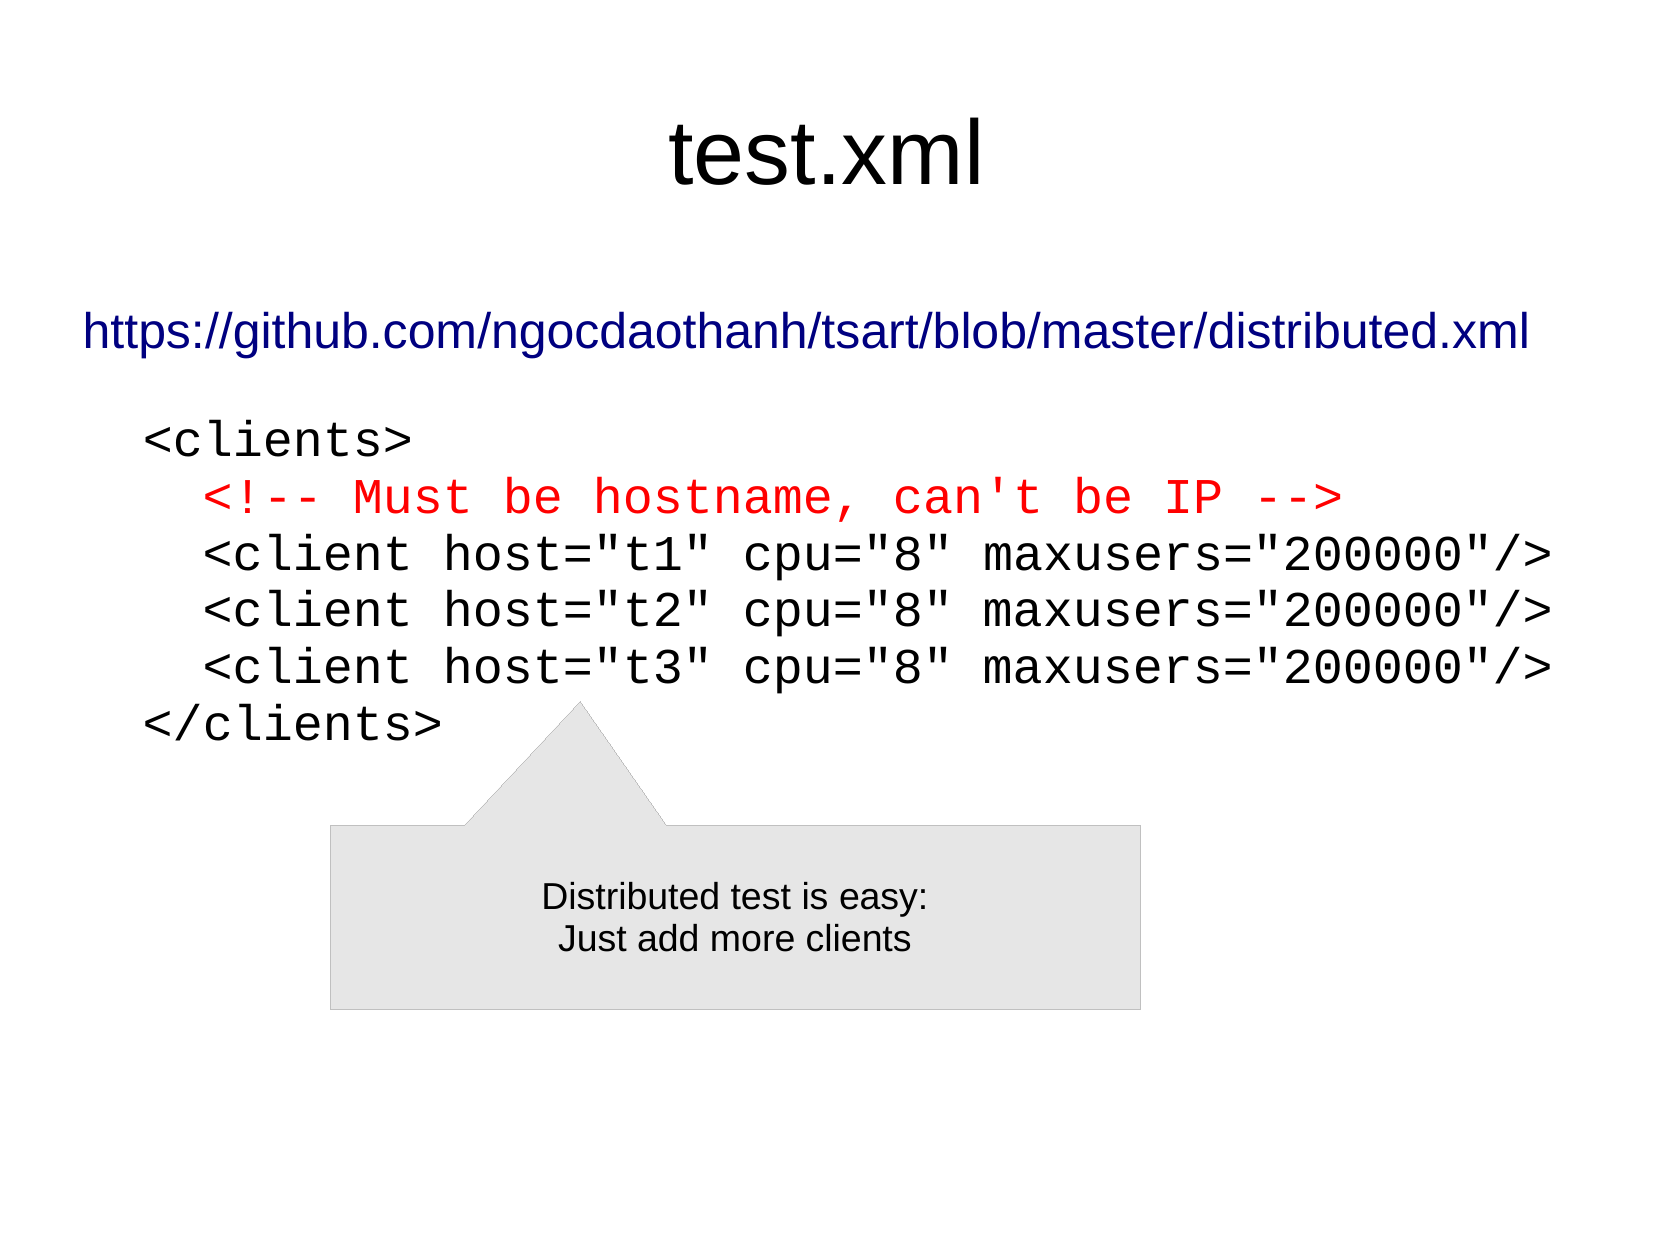

https://github.com/ngocdaothanh/tsart/blob/master/distributed.xml
 <clients>
 <!-- Must be hostname, can't be IP -->
 <client host="t1" cpu="8" maxusers="200000"/>
 <client host="t2" cpu="8" maxusers="200000"/>
 <client host="t3" cpu="8" maxusers="200000"/>
 </clients>
# test.xml
Distributed test is easy:
Just add more clients